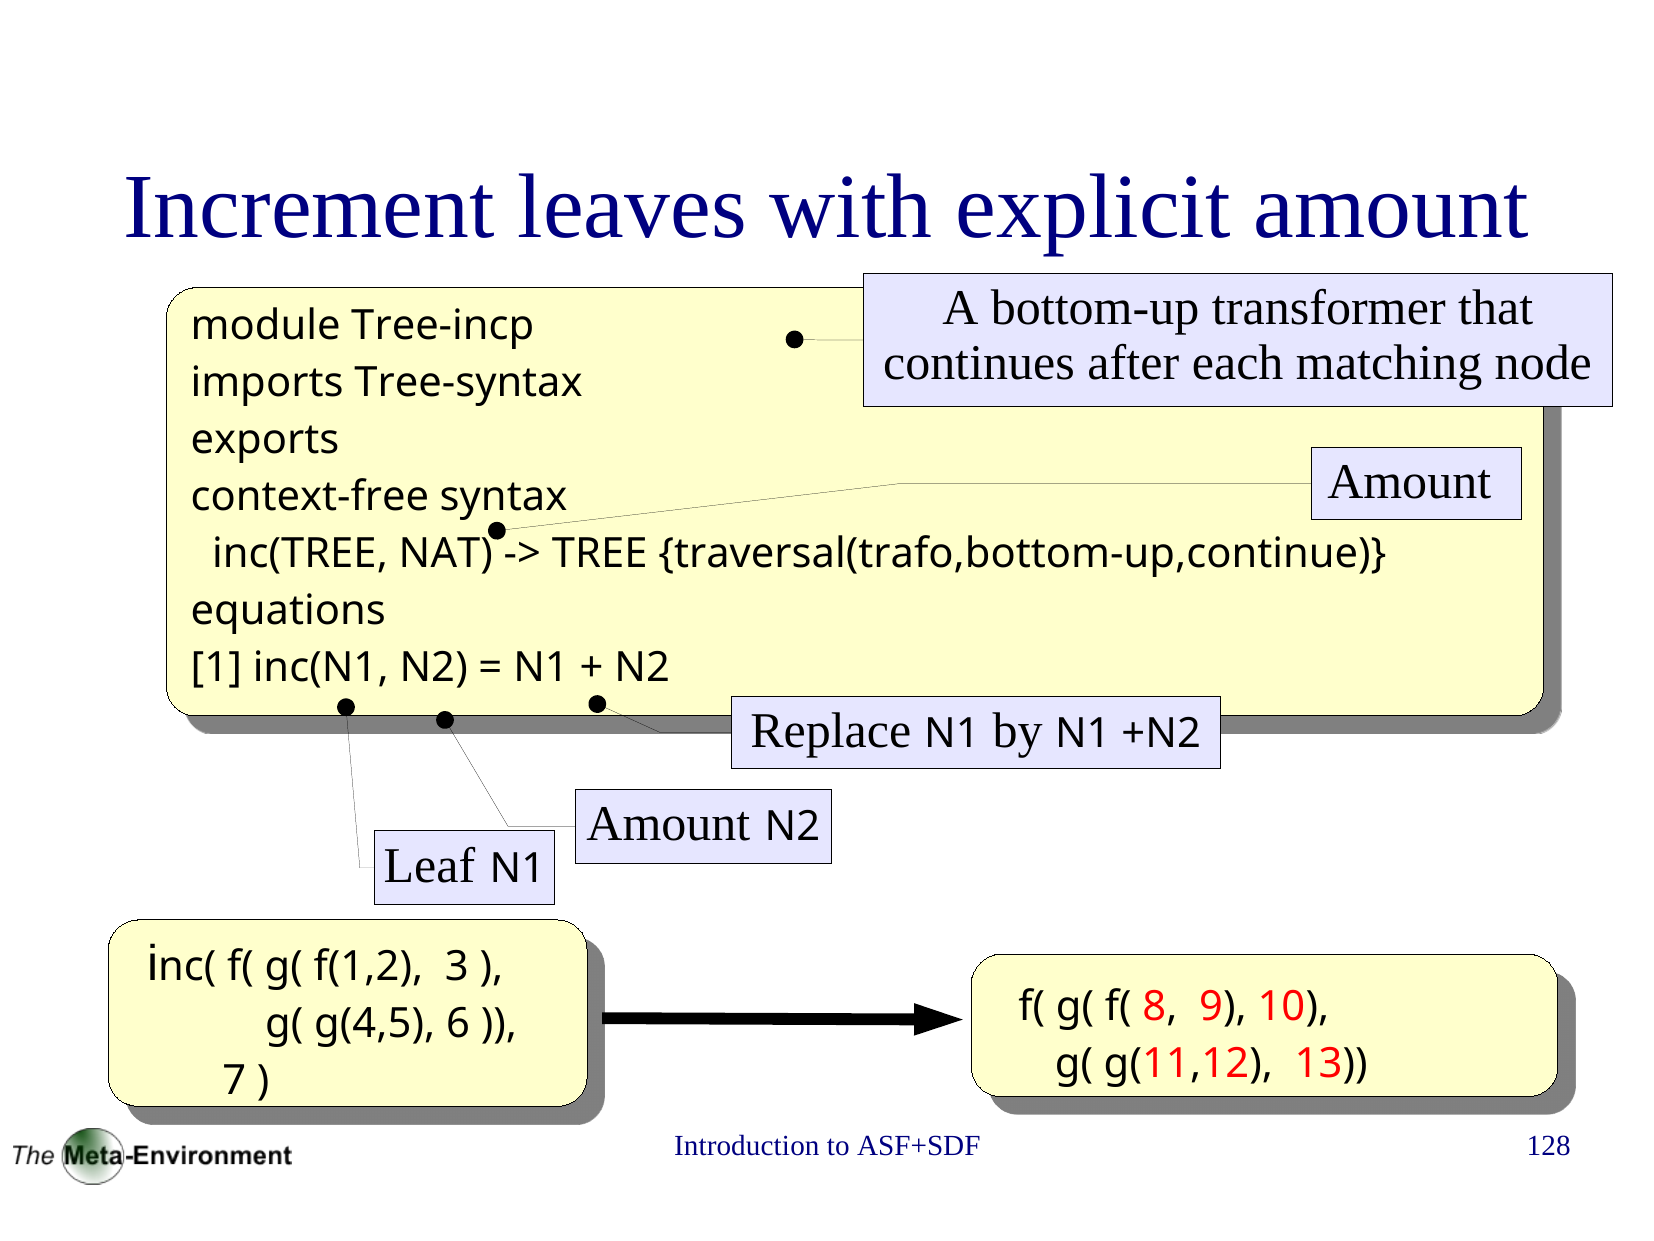

# Increment leaves with explicit amount
module Tree-incp
imports Tree-syntax
exports
context-free syntax
 inc(TREE, NAT) -> TREE {traversal(trafo,bottom-up,continue)}
equations
[1] inc(N1, N2) = N1 + N2
inc( f( g( f(1,2), 3 ),
 g( g(4,5), 6 )),
 7 )
 f( g( f( 8, 9), 10),
 g( g(11,12), 13))
128